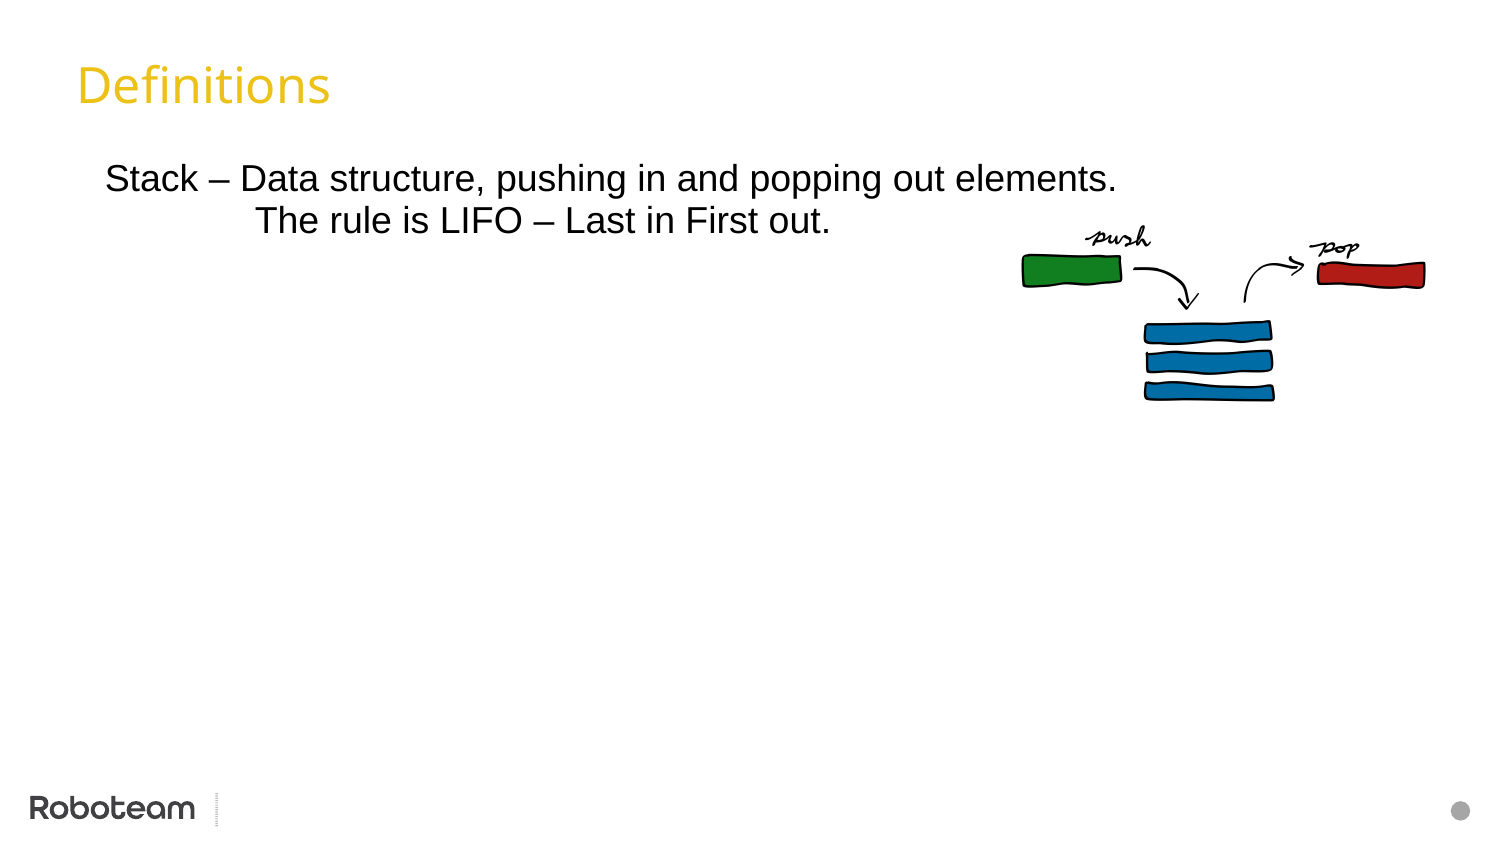

# Definitions
Stack – Data structure, pushing in and popping out elements.
		The rule is LIFO – Last in First out.